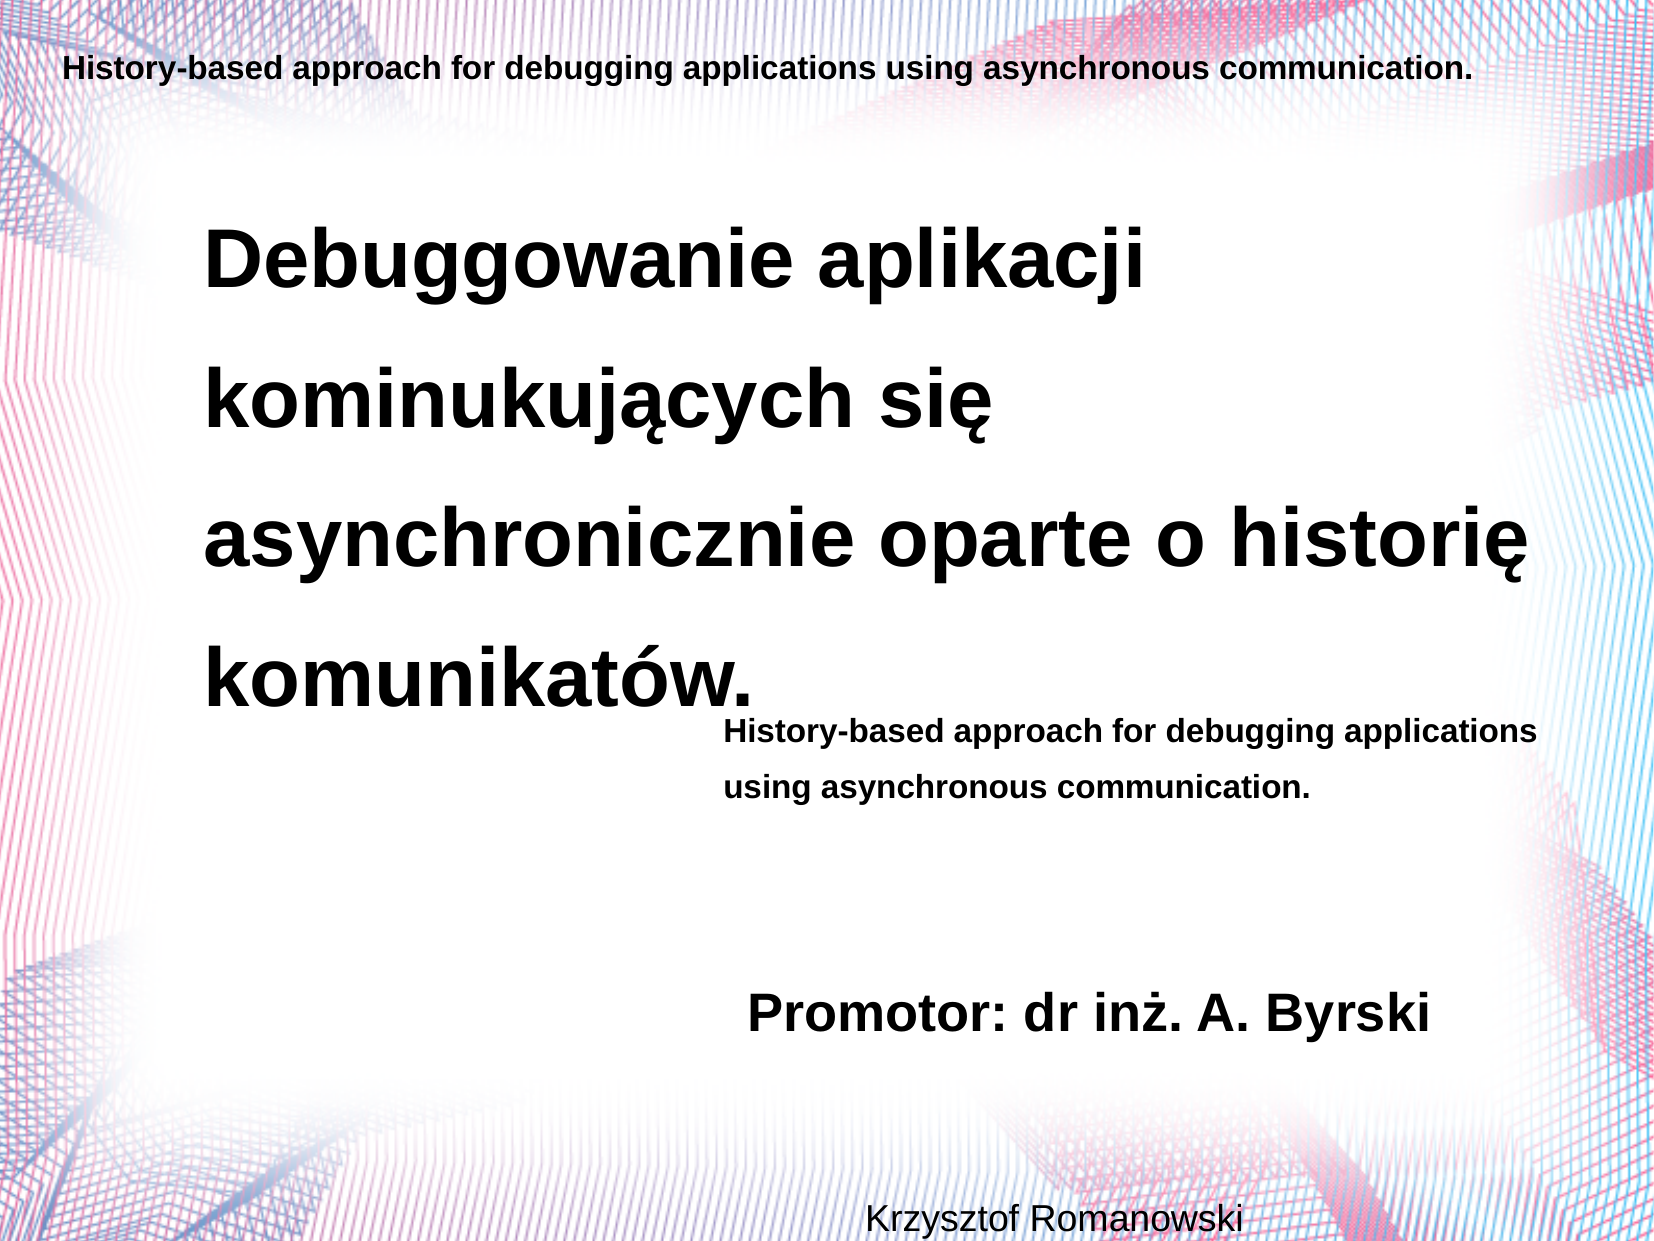

History-based approach for debugging applications using asynchronous communication.
Debuggowanie aplikacji kominukujących się asynchronicznie oparte o historię komunikatów.
History-based approach for debugging applications using asynchronous communication.
Promotor: dr inż. A. Byrski
Krzysztof Romanowski